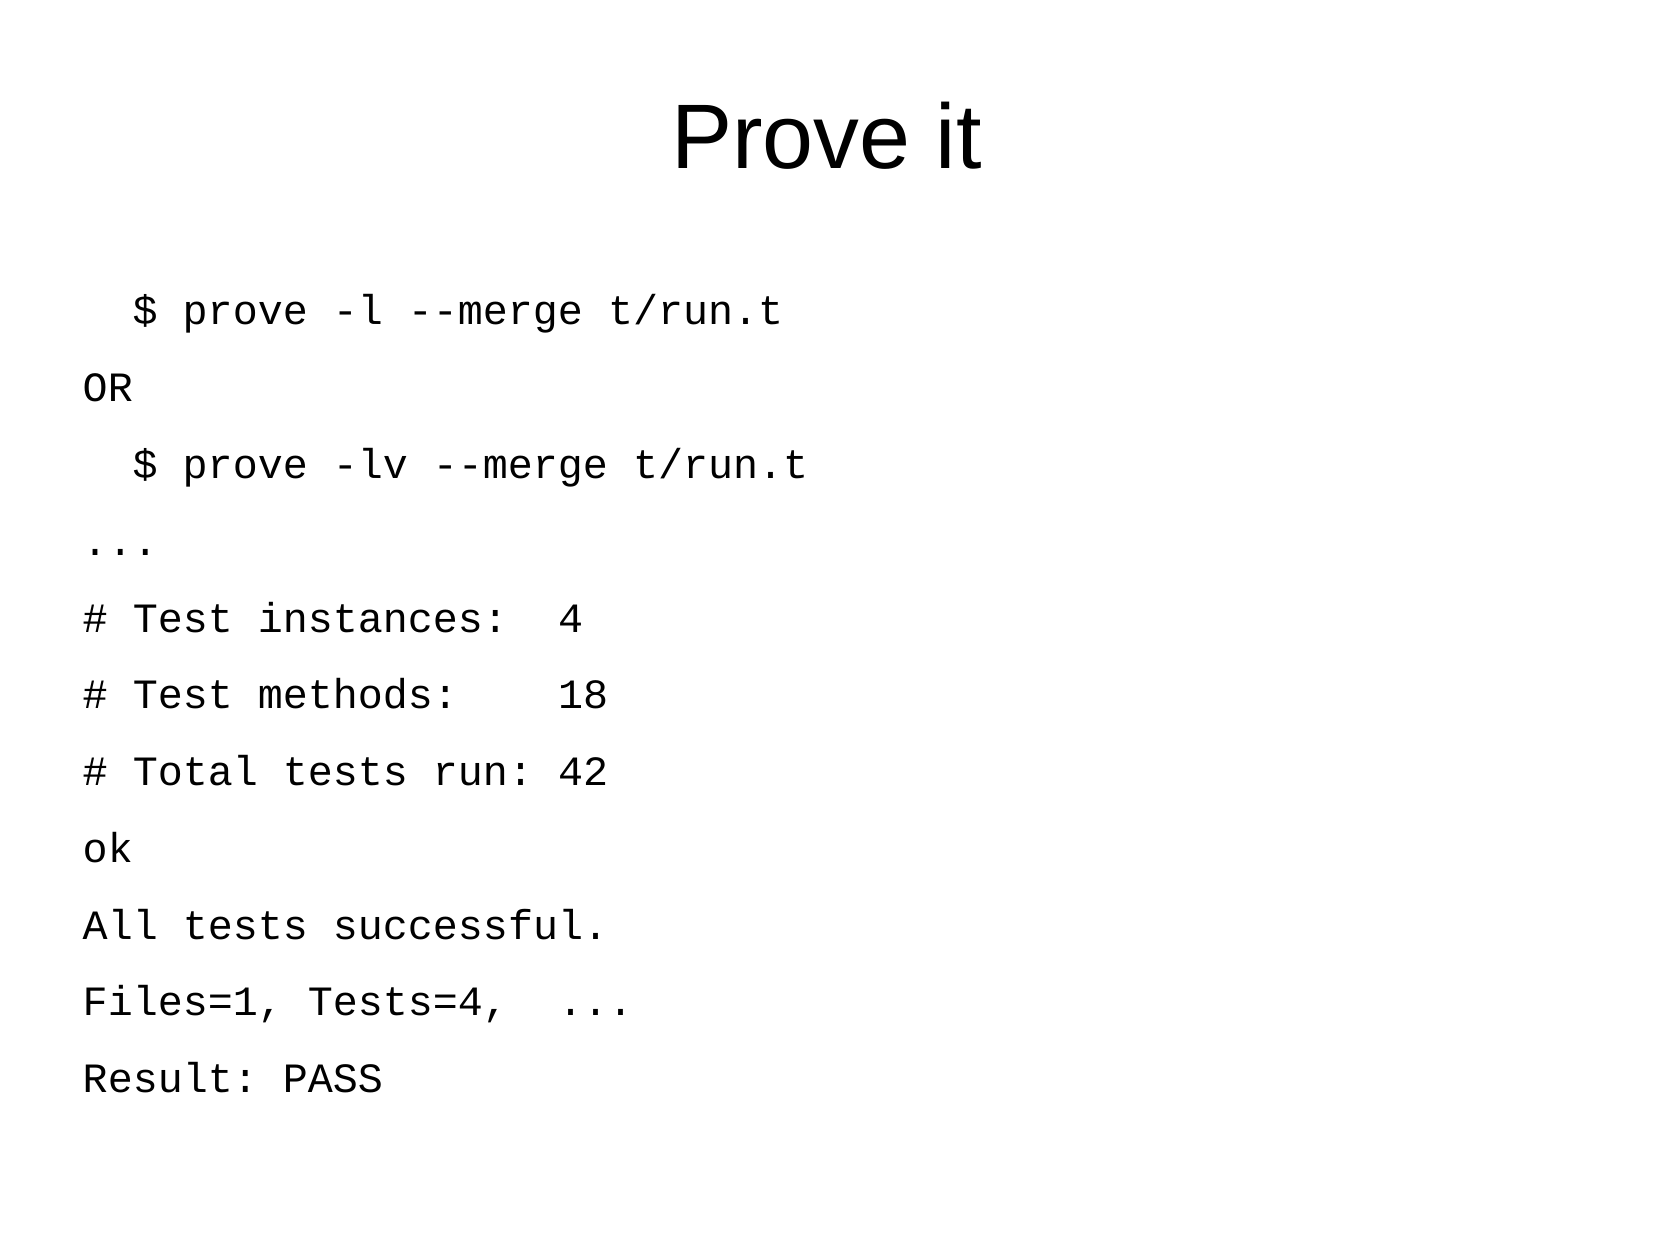

# Prove it
 $ prove -l --merge t/run.t
OR
 $ prove -lv --merge t/run.t
...
# Test instances: 4
# Test methods: 18
# Total tests run: 42
ok
All tests successful.
Files=1, Tests=4, ...
Result: PASS